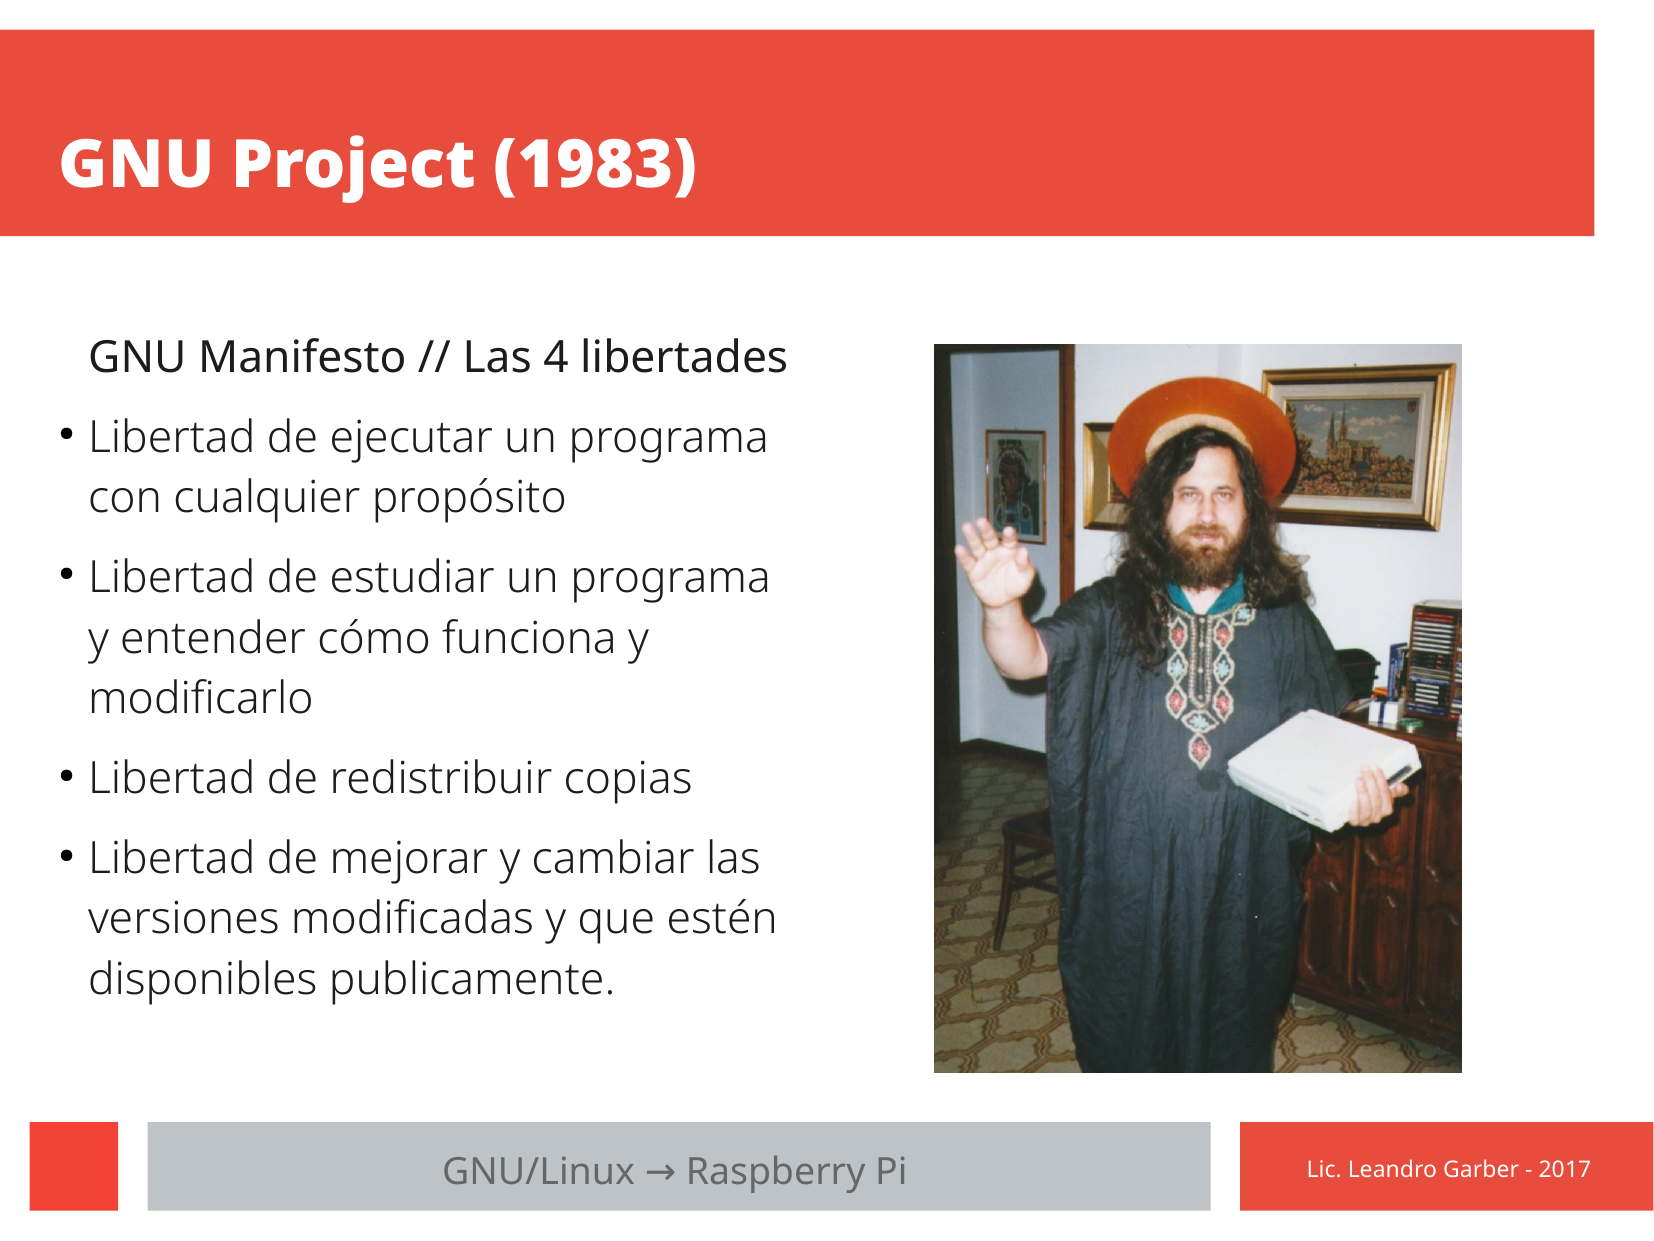

# GNU Project (1983)
GNU Manifesto // Las 4 libertades
Libertad de ejecutar un programa con cualquier propósito
Libertad de estudiar un programa y entender cómo funciona y modificarlo
Libertad de redistribuir copias
Libertad de mejorar y cambiar las versiones modificadas y que estén disponibles publicamente.
GNU/Linux → Raspberry Pi
Lic. Leandro Garber - 2017